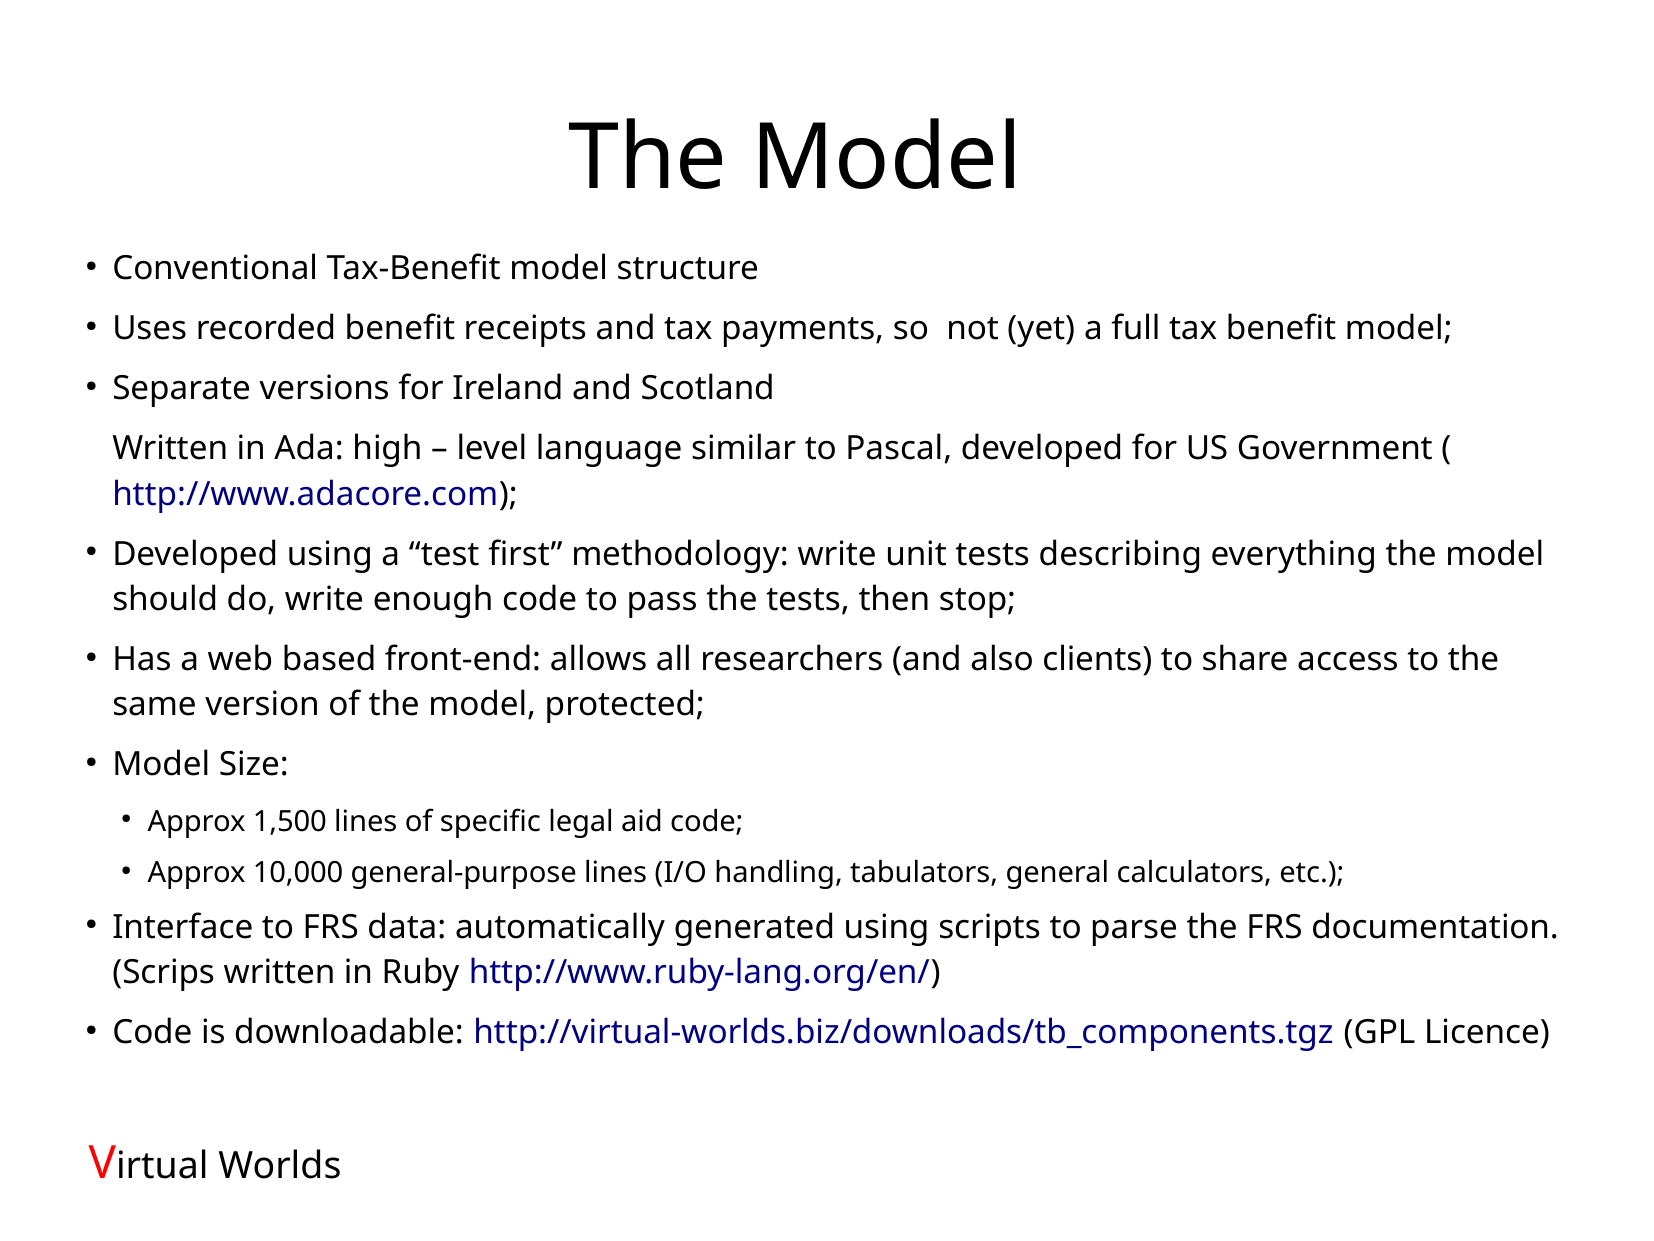

# The Model
Conventional Tax-Benefit model structure
Uses recorded benefit receipts and tax payments, so not (yet) a full tax benefit model;
Separate versions for Ireland and Scotland
Written in Ada: high – level language similar to Pascal, developed for US Government (http://www.adacore.com);
Developed using a “test first” methodology: write unit tests describing everything the model should do, write enough code to pass the tests, then stop;
Has a web based front-end: allows all researchers (and also clients) to share access to the same version of the model, protected;
Model Size:
Approx 1,500 lines of specific legal aid code;
Approx 10,000 general-purpose lines (I/O handling, tabulators, general calculators, etc.);
Interface to FRS data: automatically generated using scripts to parse the FRS documentation. (Scrips written in Ruby http://www.ruby-lang.org/en/)
Code is downloadable: http://virtual-worlds.biz/downloads/tb_components.tgz (GPL Licence)